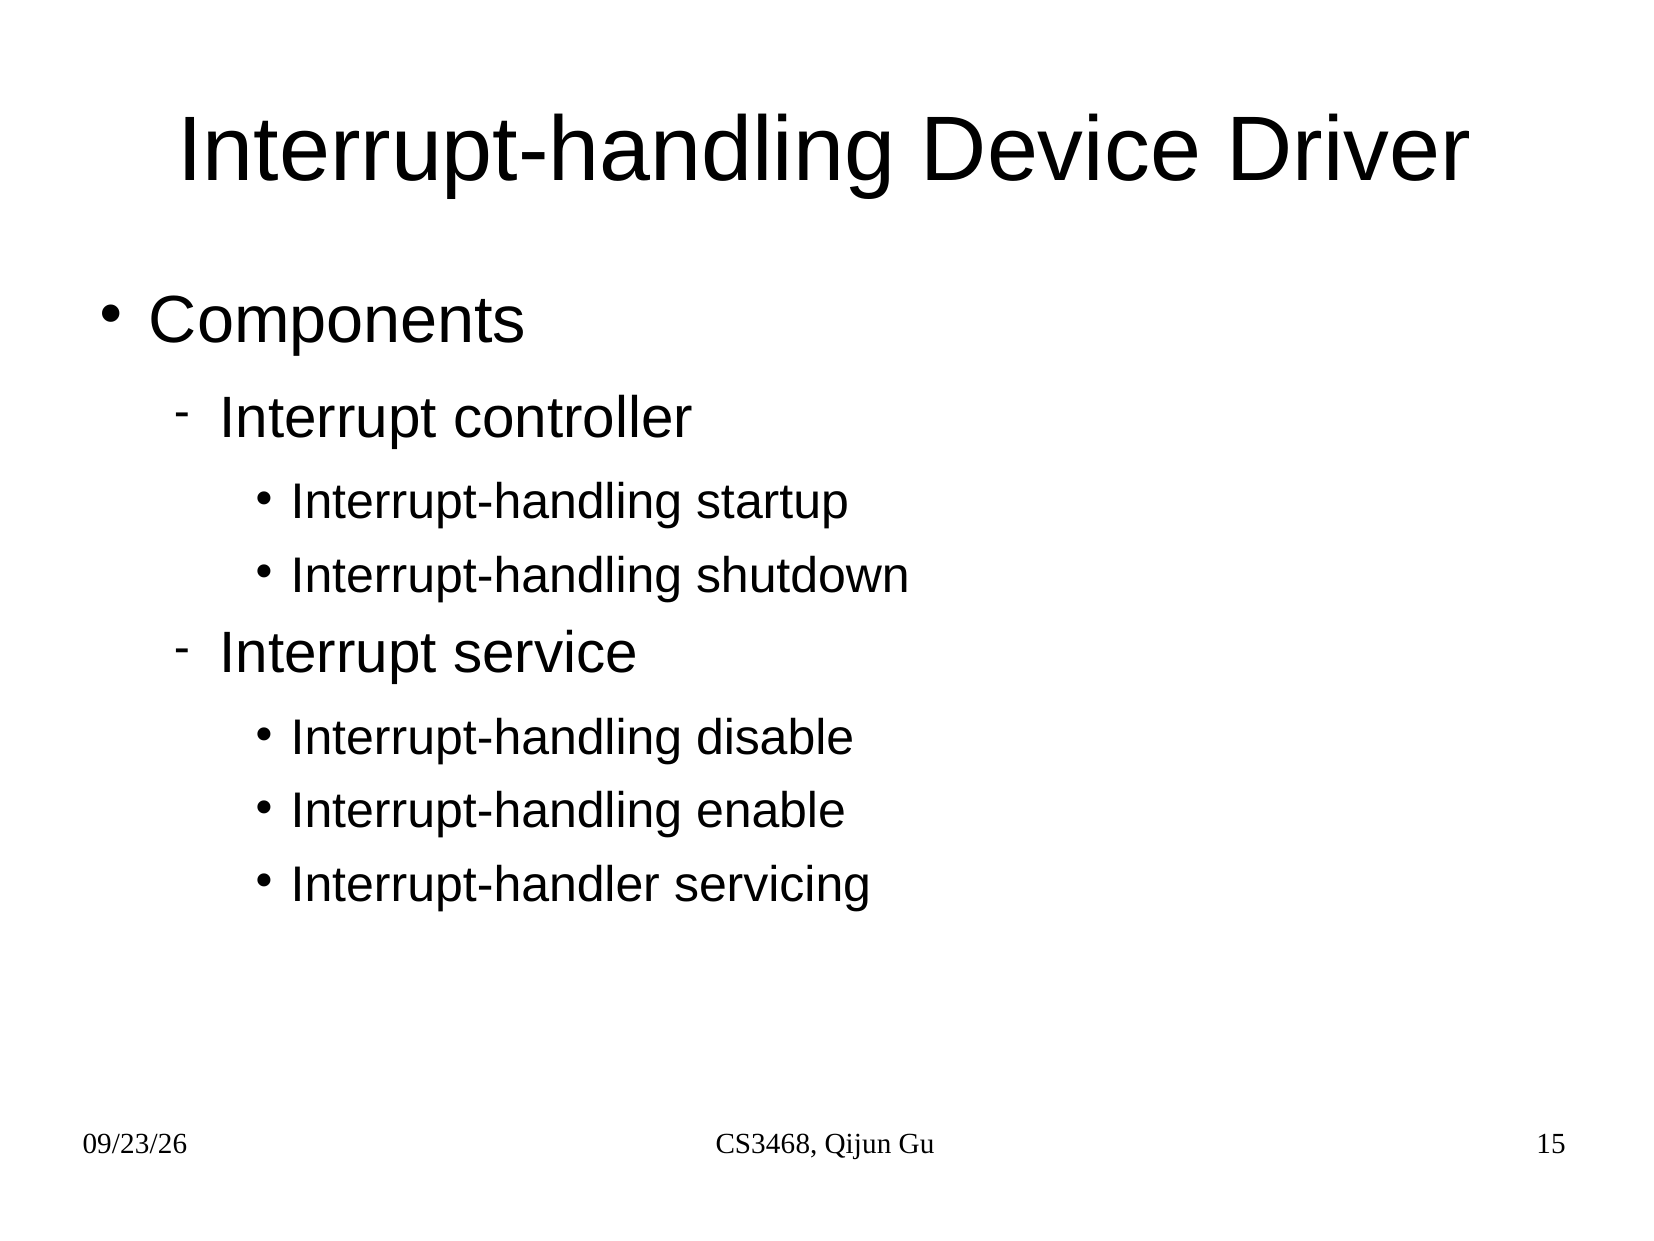

# Interrupt-handling Device Driver
Components
Interrupt controller
Interrupt-handling startup
Interrupt-handling shutdown
Interrupt service
Interrupt-handling disable
Interrupt-handling enable
Interrupt-handler servicing
CS3468, Qijun Gu
15